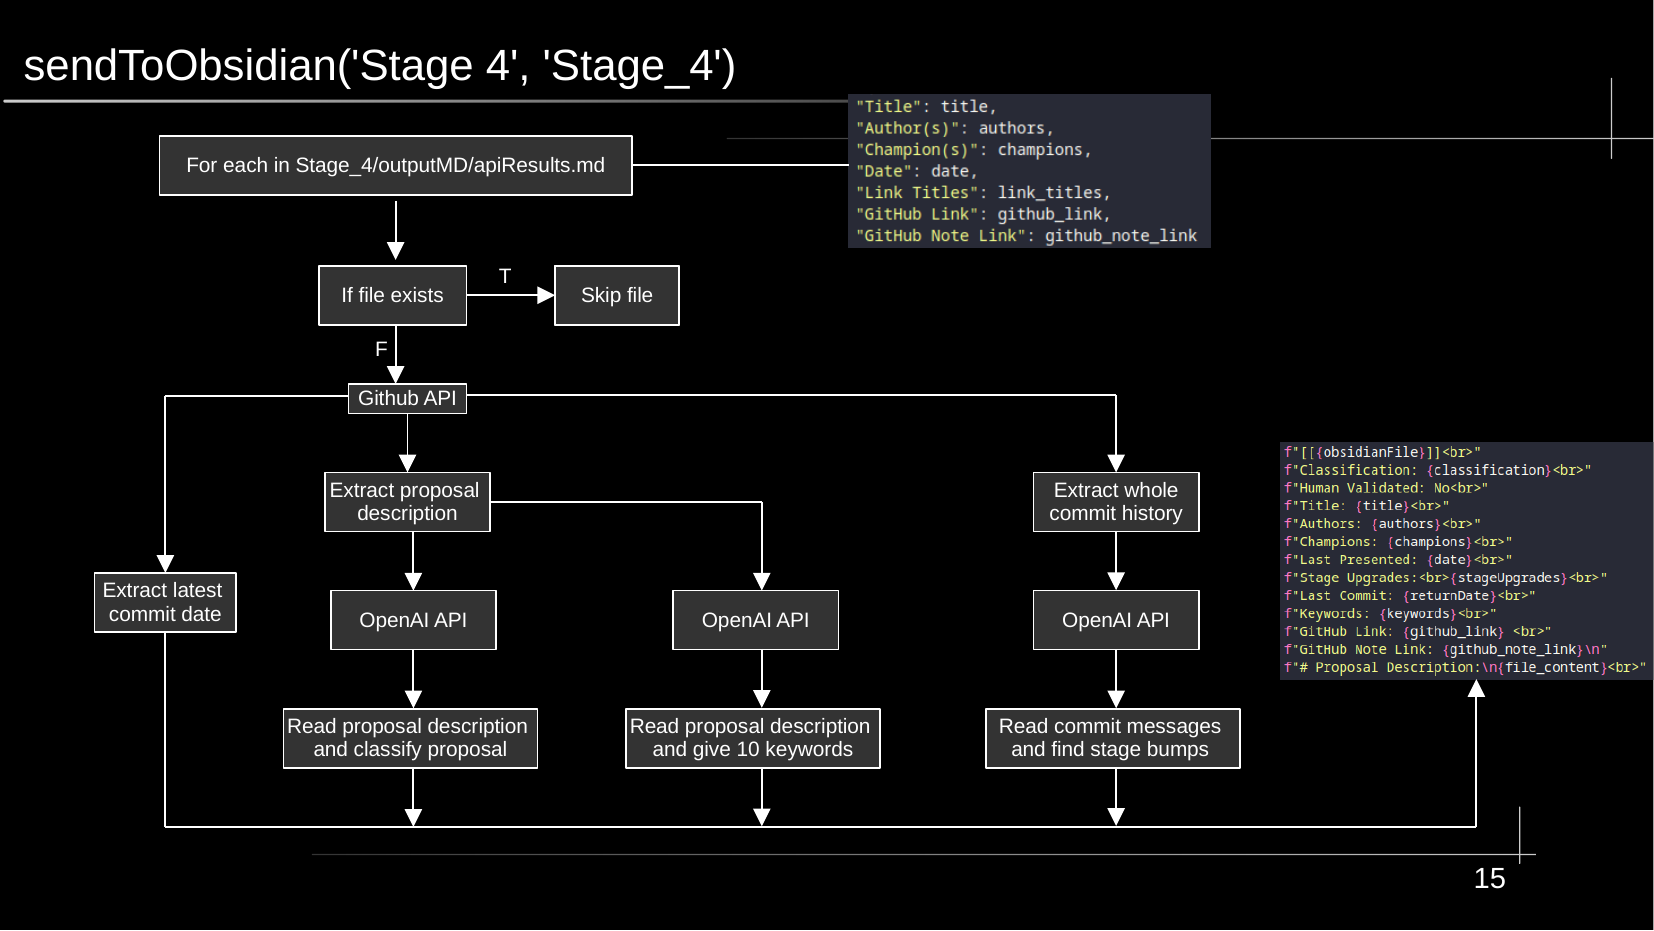

# sendToObsidian('Stage 4', 'Stage_4')
For each in Stage_4/outputMD/apiResults.md
T
If file exists
Skip file
Skip file
F
Github API
Extract proposal
description
Extract whole
commit history
Extract latest
commit date
OpenAI API
OpenAI API
OpenAI API
Read proposal description
and classify proposal
Read proposal description
and give 10 keywords
Read commit messages
and find stage bumps
15